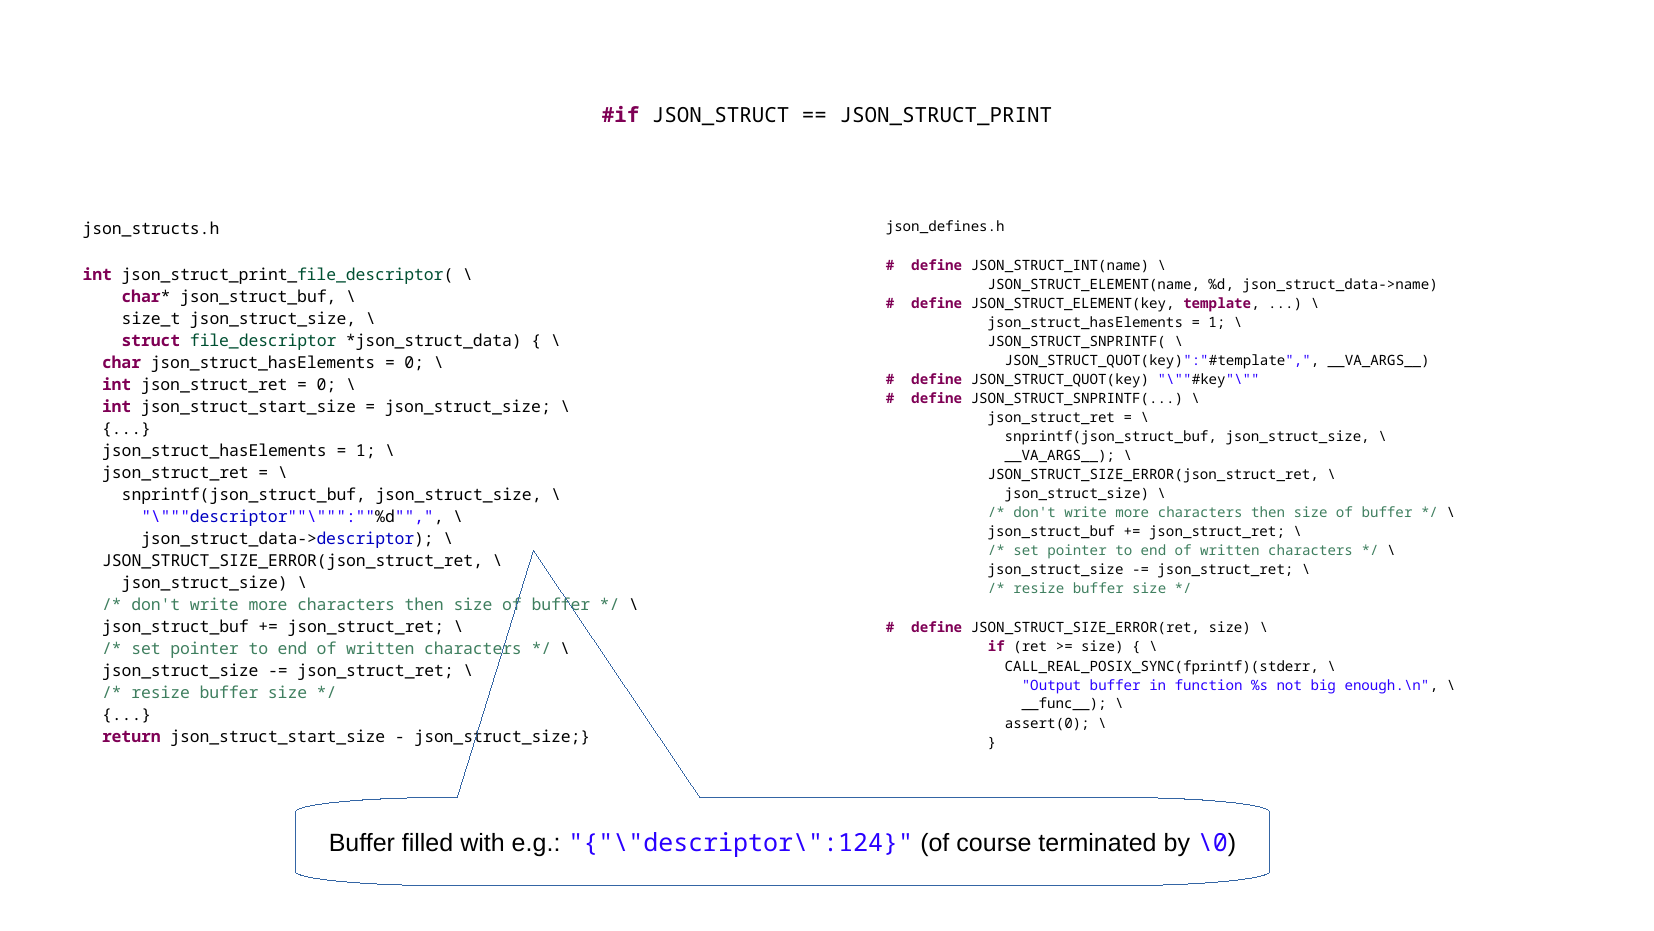

# #if JSON_STRUCT == JSON_STRUCT_PRINT
json_defines.h
# define JSON_STRUCT_INT(name) \ JSON_STRUCT_ELEMENT(name, %d, json_struct_data->name) # define JSON_STRUCT_ELEMENT(key, template, ...) \ json_struct_hasElements = 1; \ JSON_STRUCT_SNPRINTF( \ JSON_STRUCT_QUOT(key)":"#template",", __VA_ARGS__) # define JSON_STRUCT_QUOT(key) "\""#key"\"" # define JSON_STRUCT_SNPRINTF(...) \ json_struct_ret = \ snprintf(json_struct_buf, json_struct_size, \ __VA_ARGS__); \ JSON_STRUCT_SIZE_ERROR(json_struct_ret, \ json_struct_size) \ /* don't write more characters then size of buffer */ \ json_struct_buf += json_struct_ret; \ /* set pointer to end of written characters */ \ json_struct_size -= json_struct_ret; \ /* resize buffer size */
# define JSON_STRUCT_SIZE_ERROR(ret, size) \ if (ret >= size) { \ CALL_REAL_POSIX_SYNC(fprintf)(stderr, \ "Output buffer in function %s not big enough.\n", \ __func__); \ assert(0); \ }
json_structs.h
int json_struct_print_file_descriptor( \
 char* json_struct_buf, \
 size_t json_struct_size, \
 struct file_descriptor *json_struct_data) { \
 char json_struct_hasElements = 0; \
 int json_struct_ret = 0; \
 int json_struct_start_size = json_struct_size; \
 {...}
 json_struct_hasElements = 1; \
 json_struct_ret = \
 snprintf(json_struct_buf, json_struct_size, \
 "\"""descriptor""\""":""%d"",", \
 json_struct_data->descriptor); \
 JSON_STRUCT_SIZE_ERROR(json_struct_ret, \
 json_struct_size) \
 /* don't write more characters then size of buffer */ \
 json_struct_buf += json_struct_ret; \
 /* set pointer to end of written characters */ \
 json_struct_size -= json_struct_ret; \
 /* resize buffer size */
 {...}
 return json_struct_start_size - json_struct_size;}
Buffer filled with e.g.: "{"\"descriptor\":124}" (of course terminated by \0)